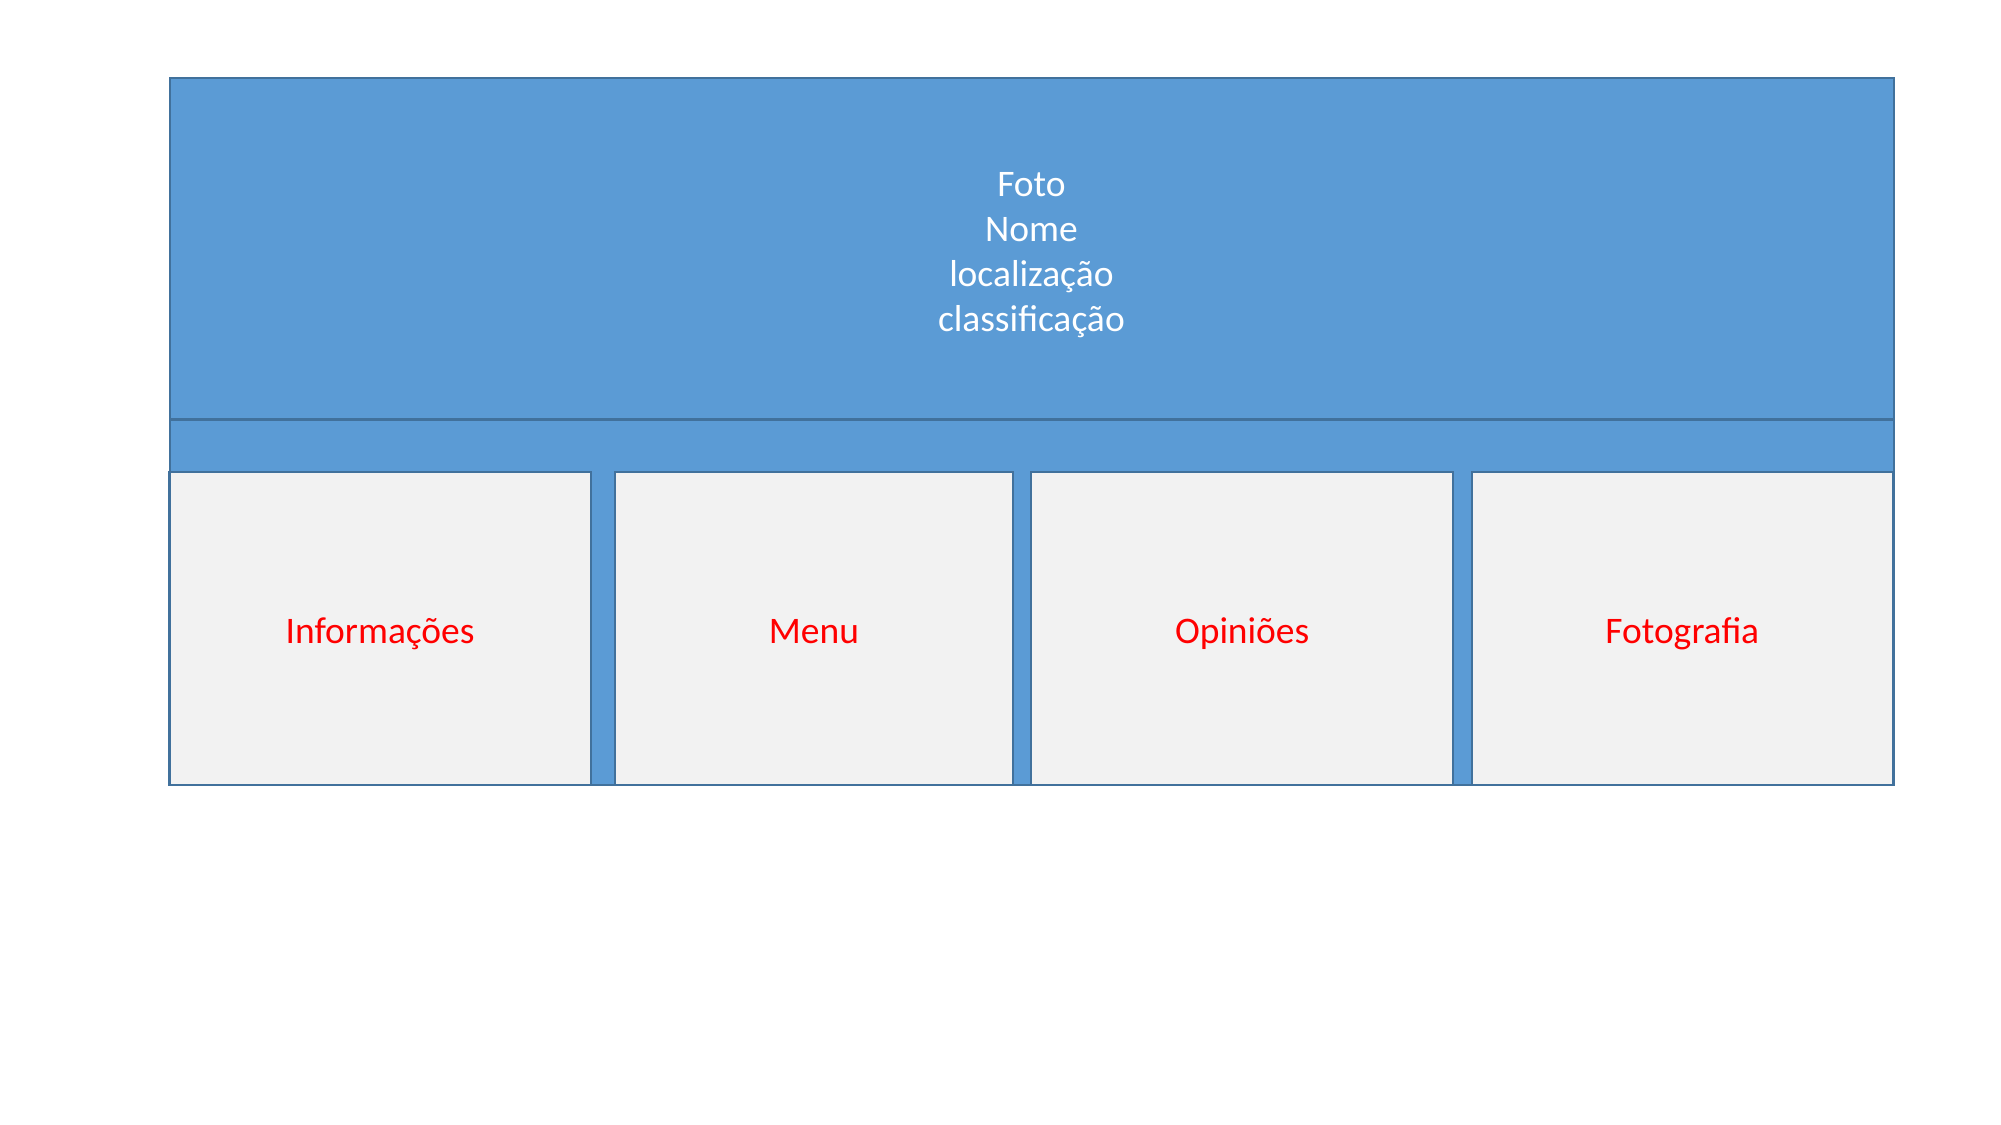

Foto
Nome
localização
classificação
Informações
Menu
Opiniões
Fotografia